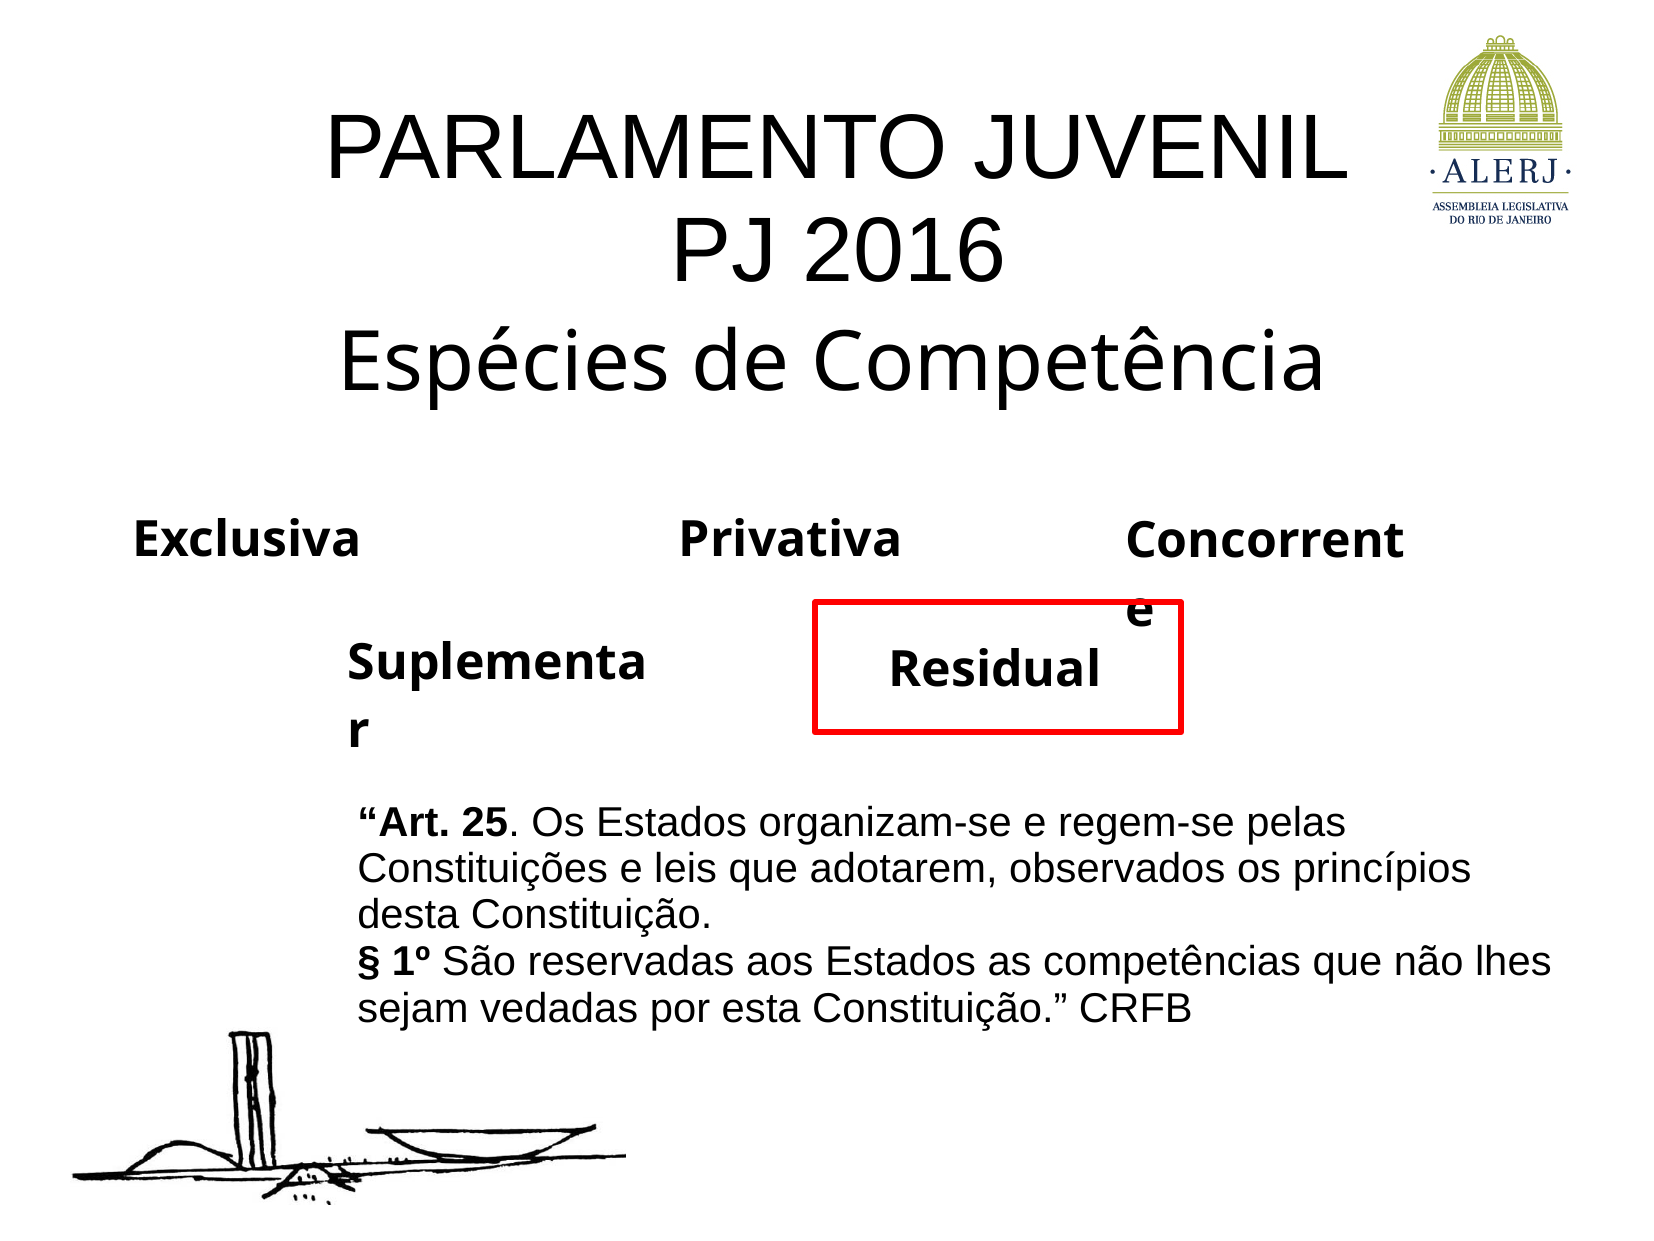

# PARLAMENTO JUVENIL PJ 2016
Espécies de Competência
Exclusiva
Privativa
Concorrente
Suplementar
Residual
“Art. 25. Os Estados organizam-se e regem-se pelas Constituições e leis que adotarem, observados os princípios desta Constituição.
§ 1º São reservadas aos Estados as competências que não lhes sejam vedadas por esta Constituição.” CRFB